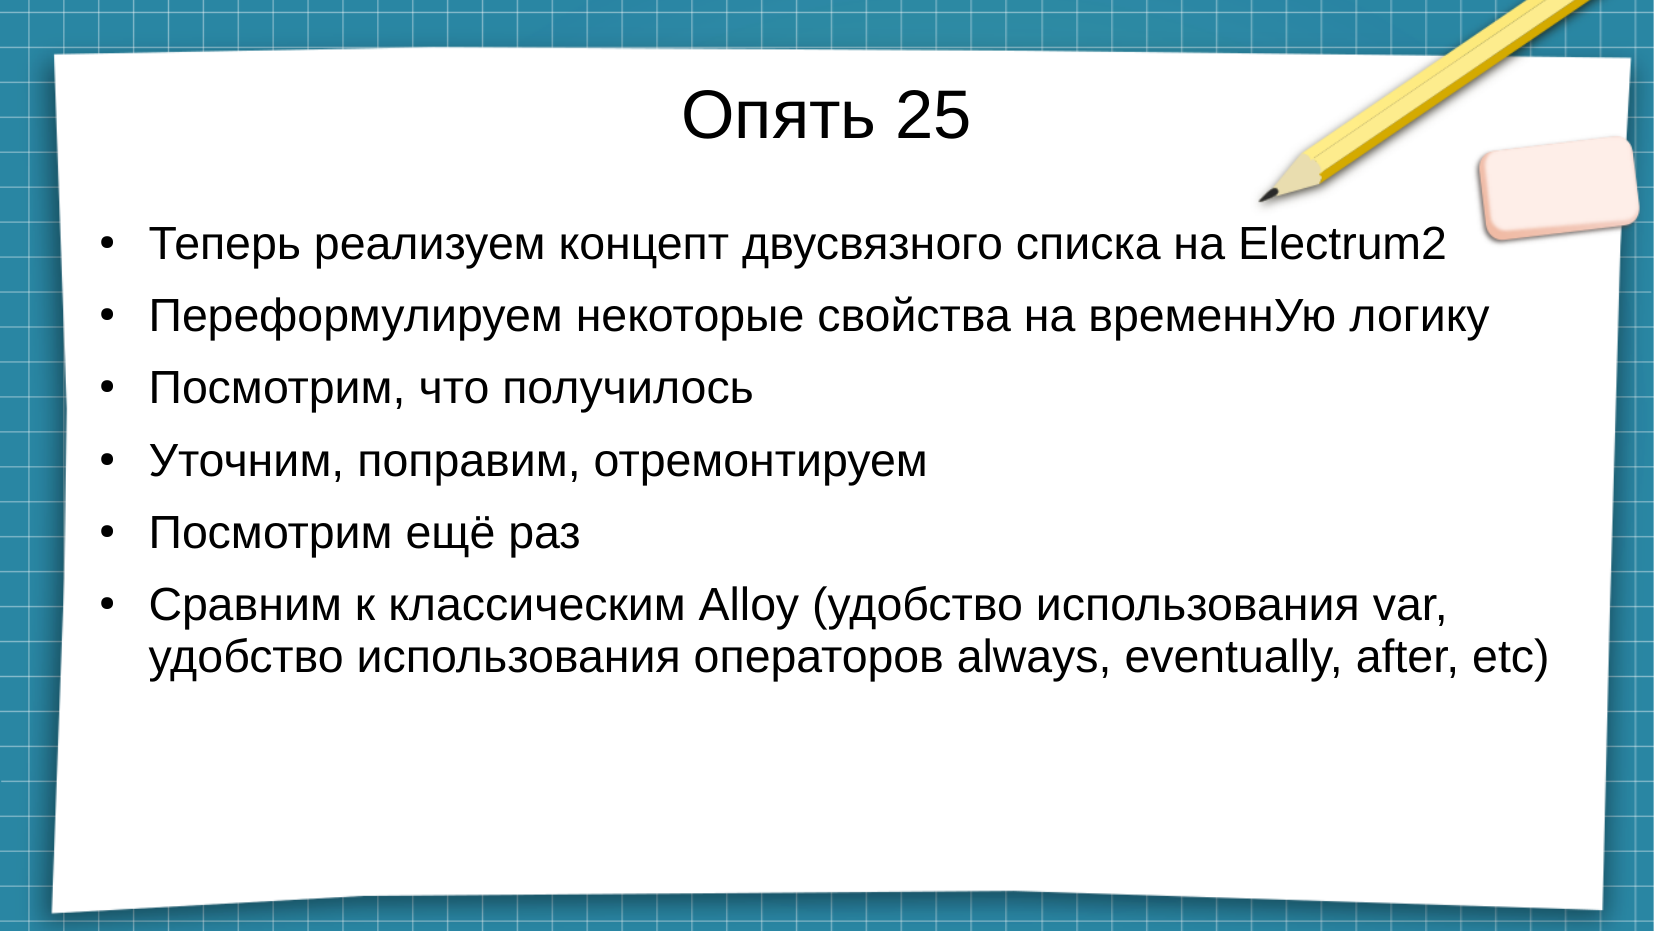

# Опять 25
Теперь реализуем концепт двусвязного списка на Electrum2
Переформулируем некоторые свойства на временнУю логику
Посмотрим, что получилось
Уточним, поправим, отремонтируем
Посмотрим ещё раз
Сравним к классическим Alloy (удобство использования var, удобство использования операторов always, eventually, after, etc)